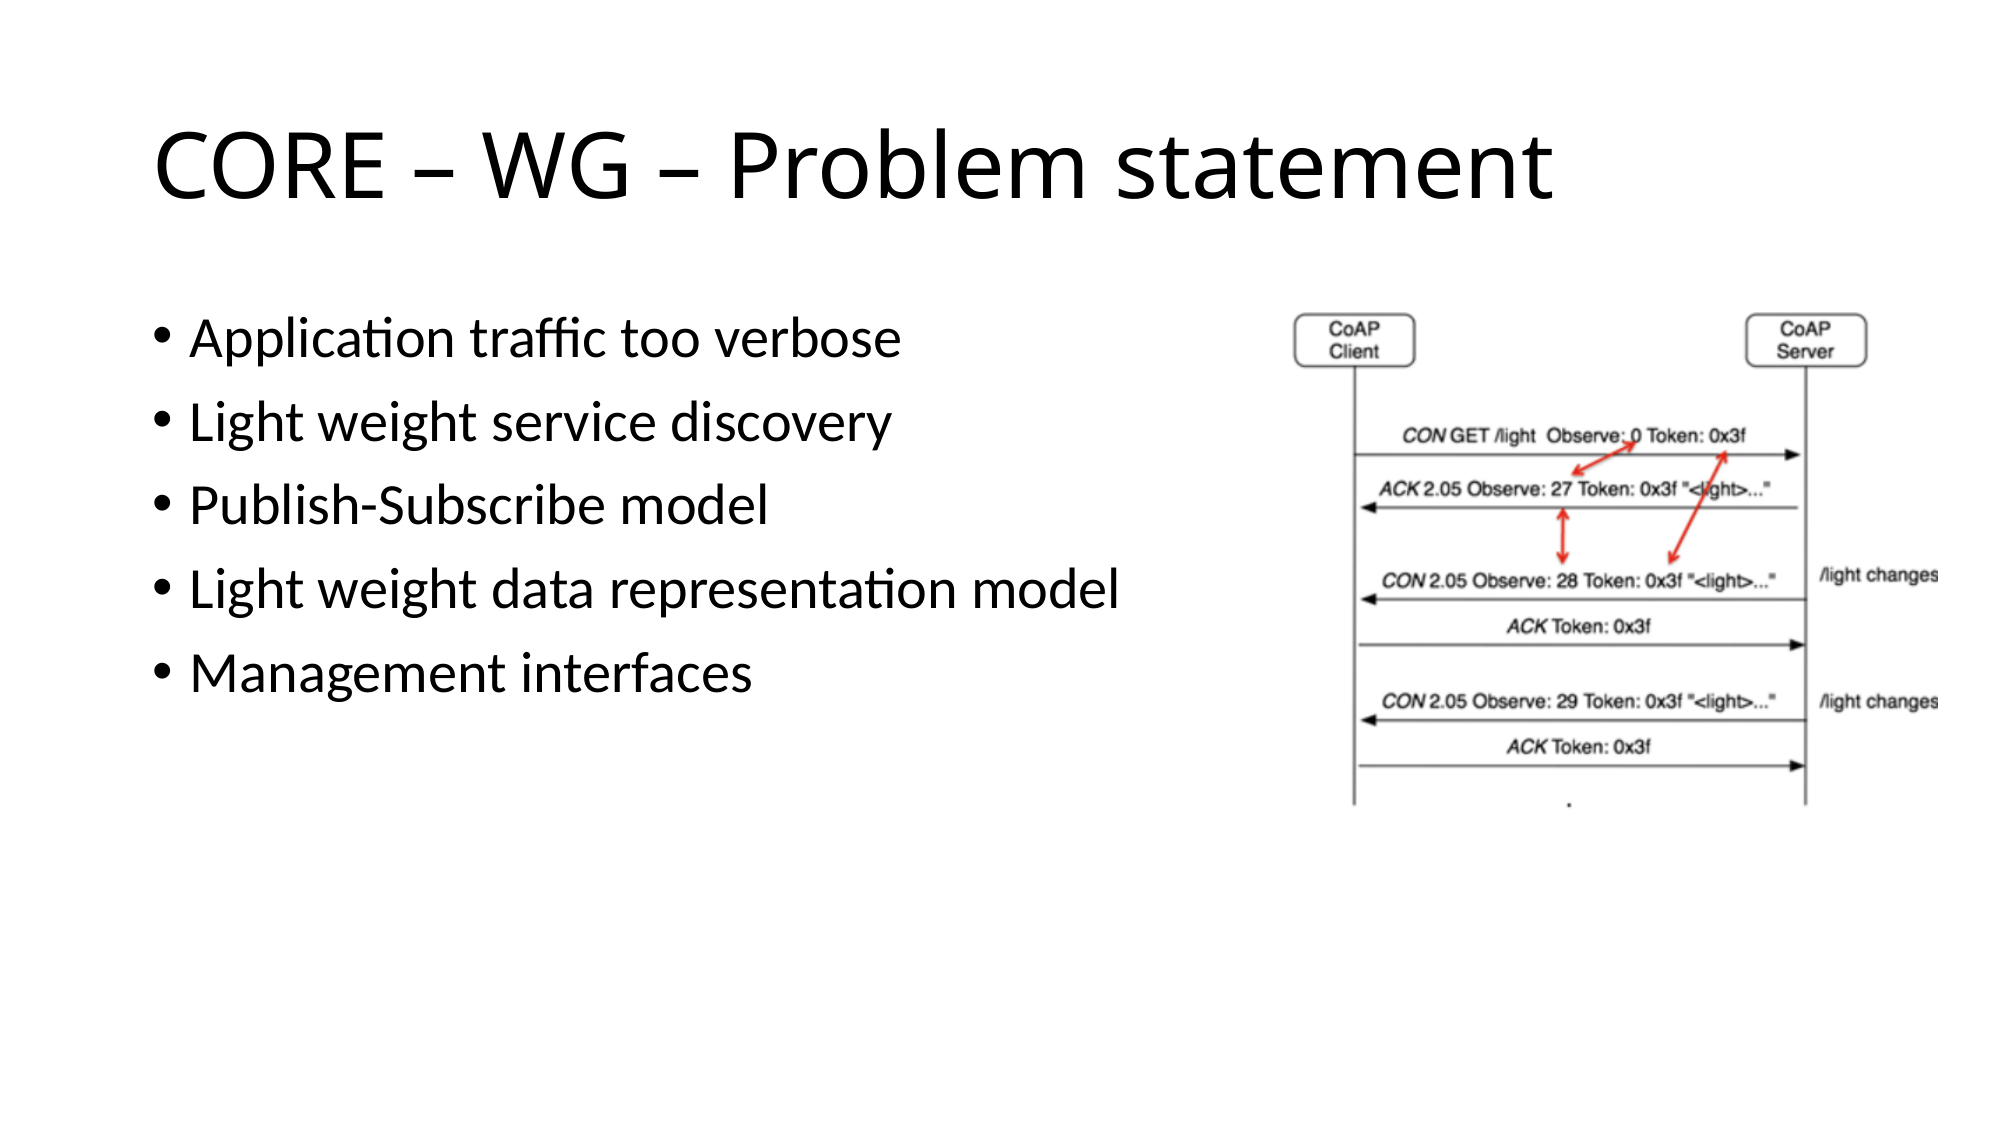

# CORE – WG – Problem statement
Application traffic too verbose
Light weight service discovery
Publish-Subscribe model
Light weight data representation model
Management interfaces